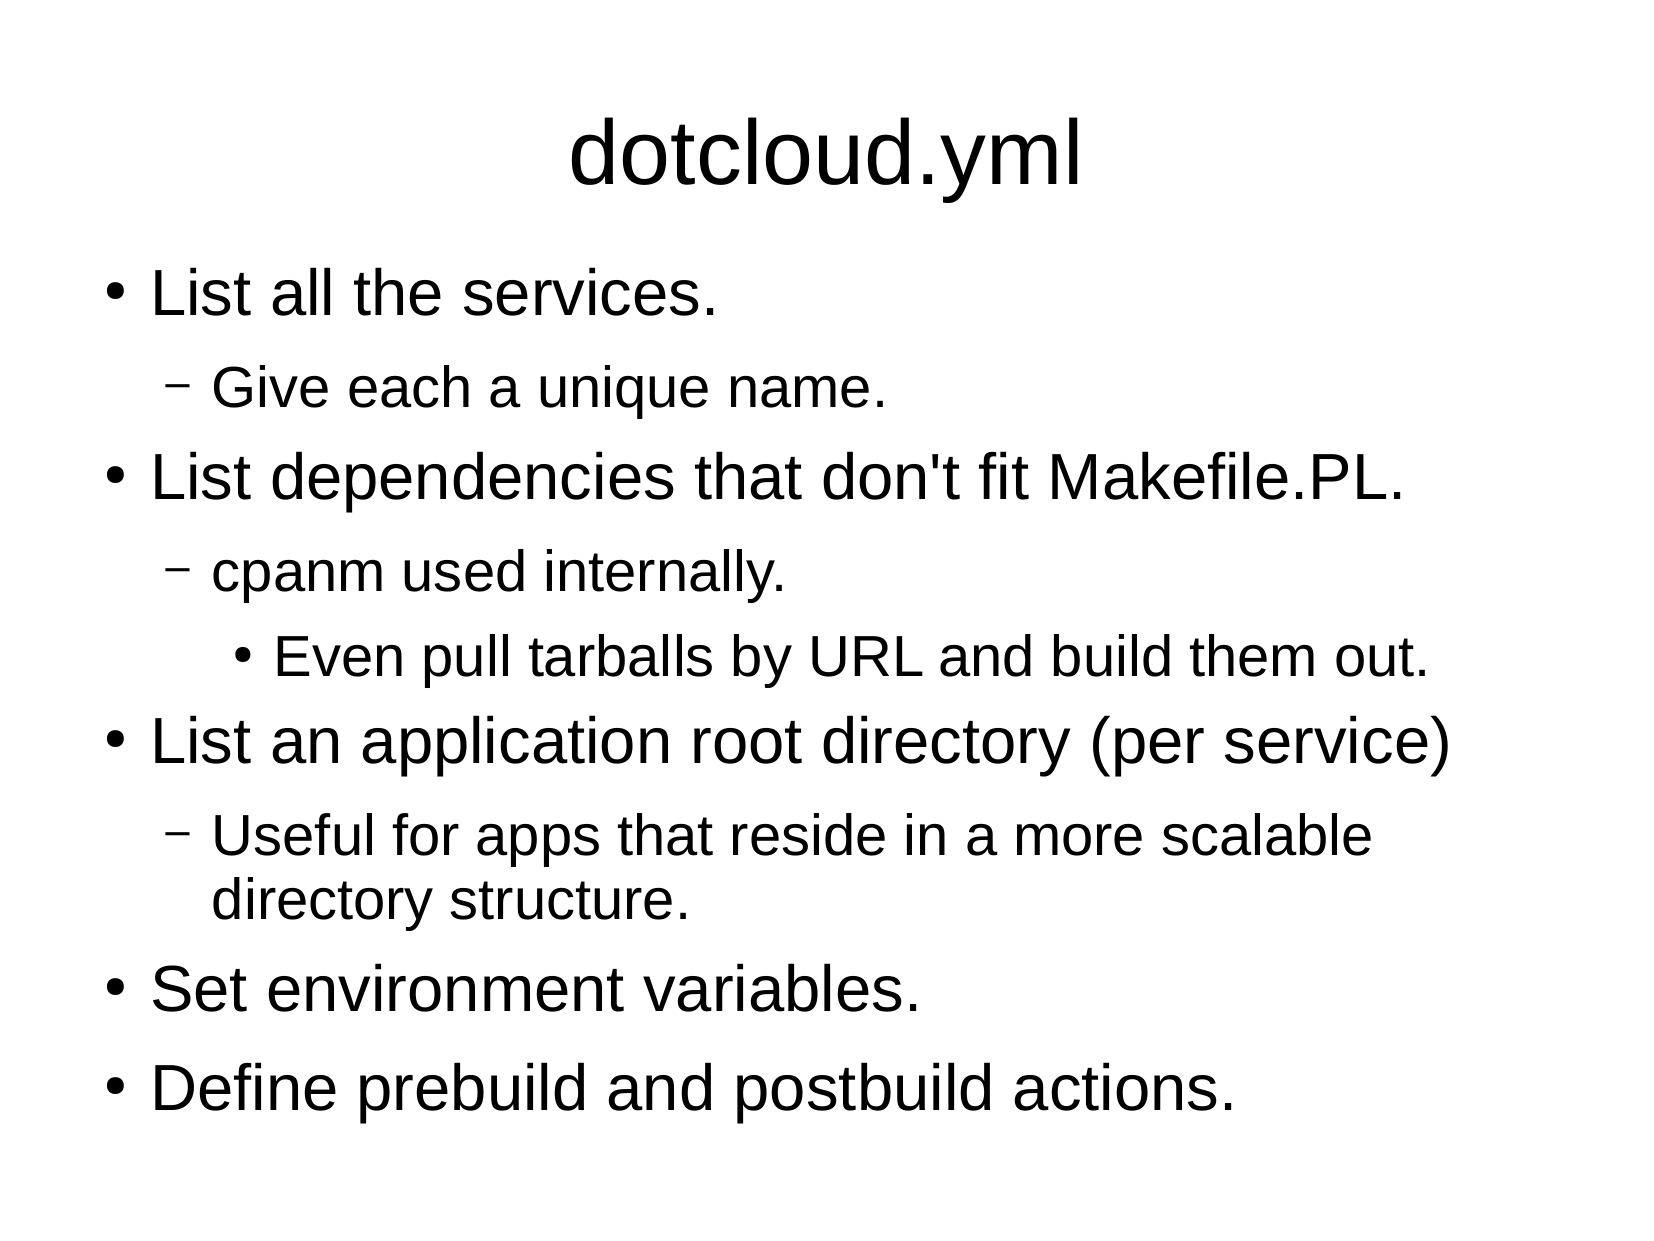

# dotcloud.yml
List all the services.
Give each a unique name.
List dependencies that don't fit Makefile.PL.
cpanm used internally.
Even pull tarballs by URL and build them out.
List an application root directory (per service)
Useful for apps that reside in a more scalable directory structure.
Set environment variables.
Define prebuild and postbuild actions.